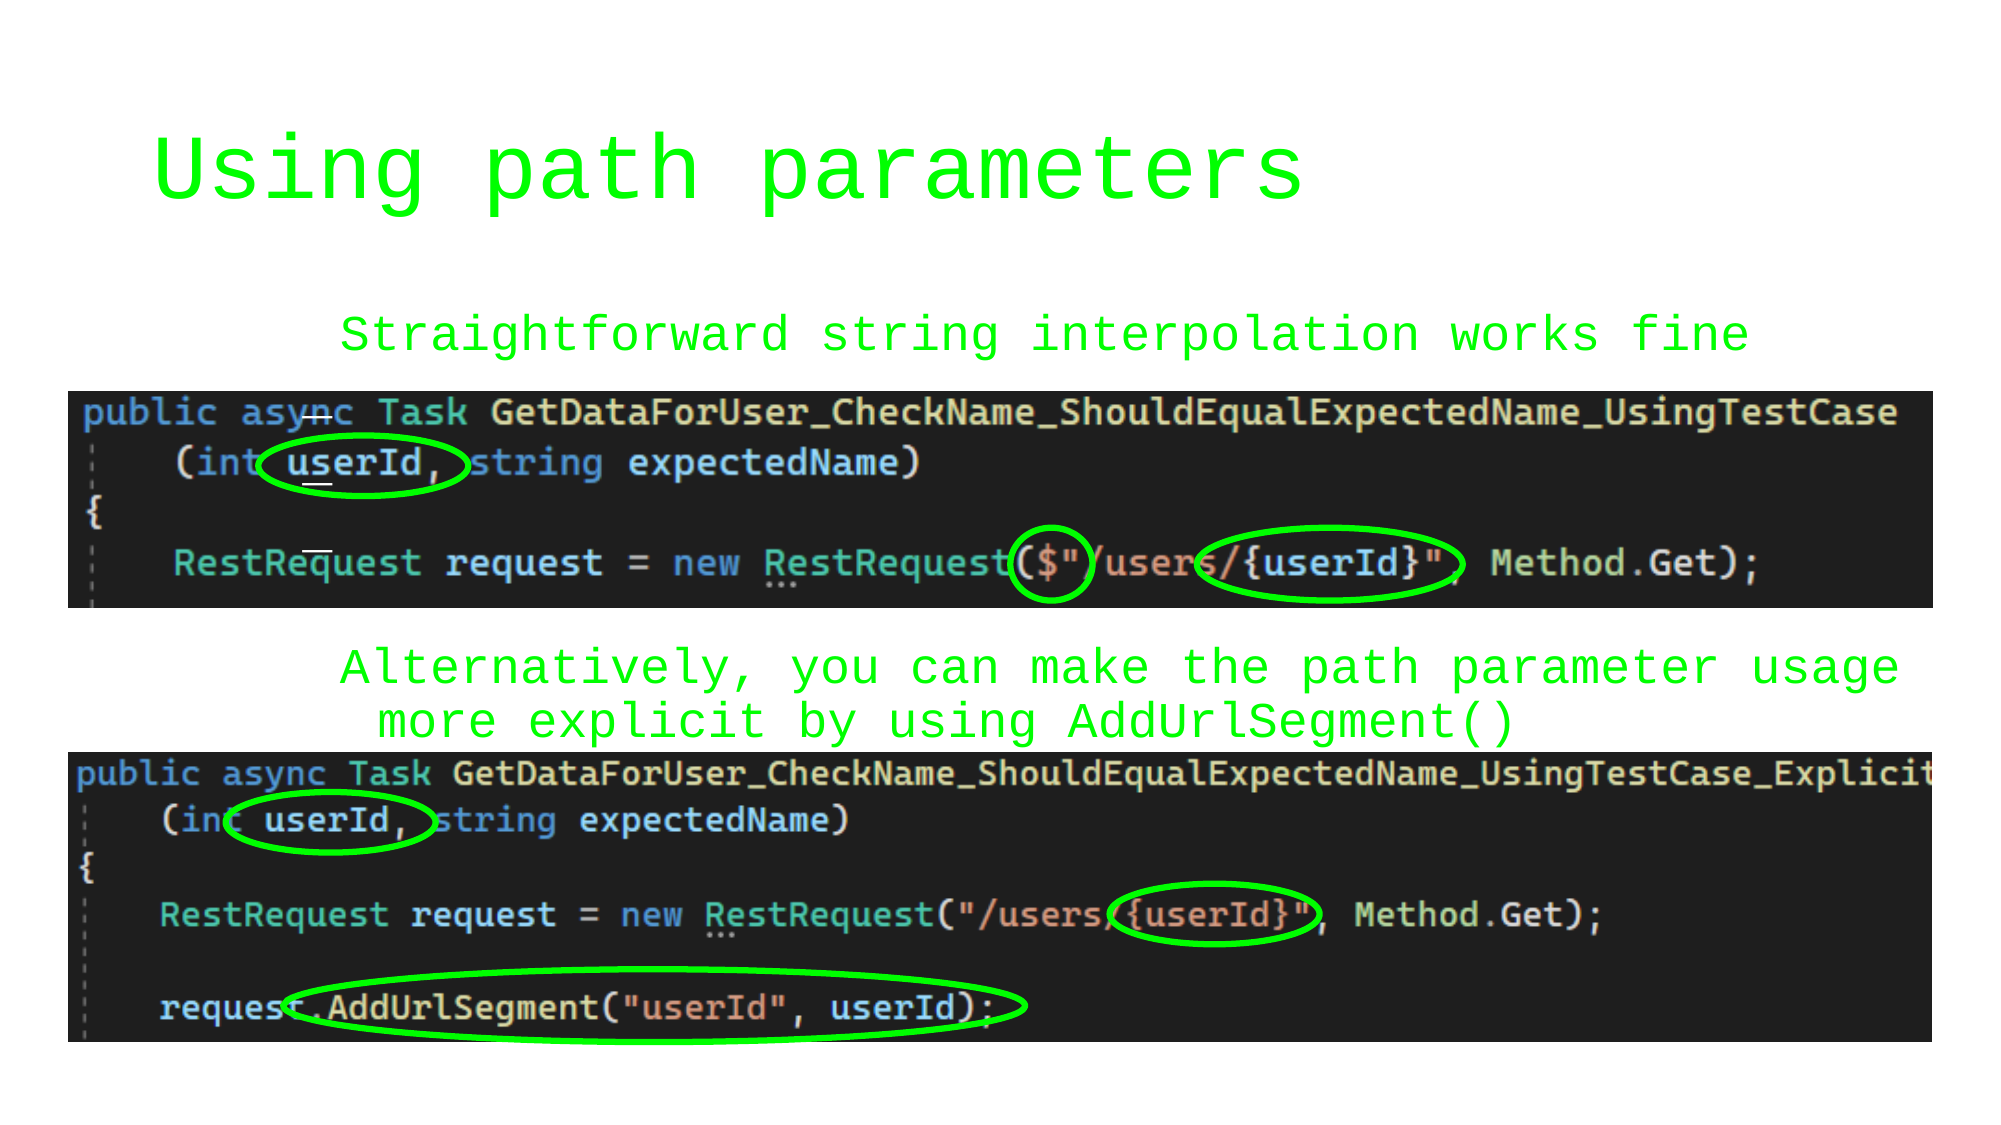

# Using path parameters
Straightforward string interpolation works fine
Alternatively, you can make the path parameter usage more explicit by using AddUrlSegment()